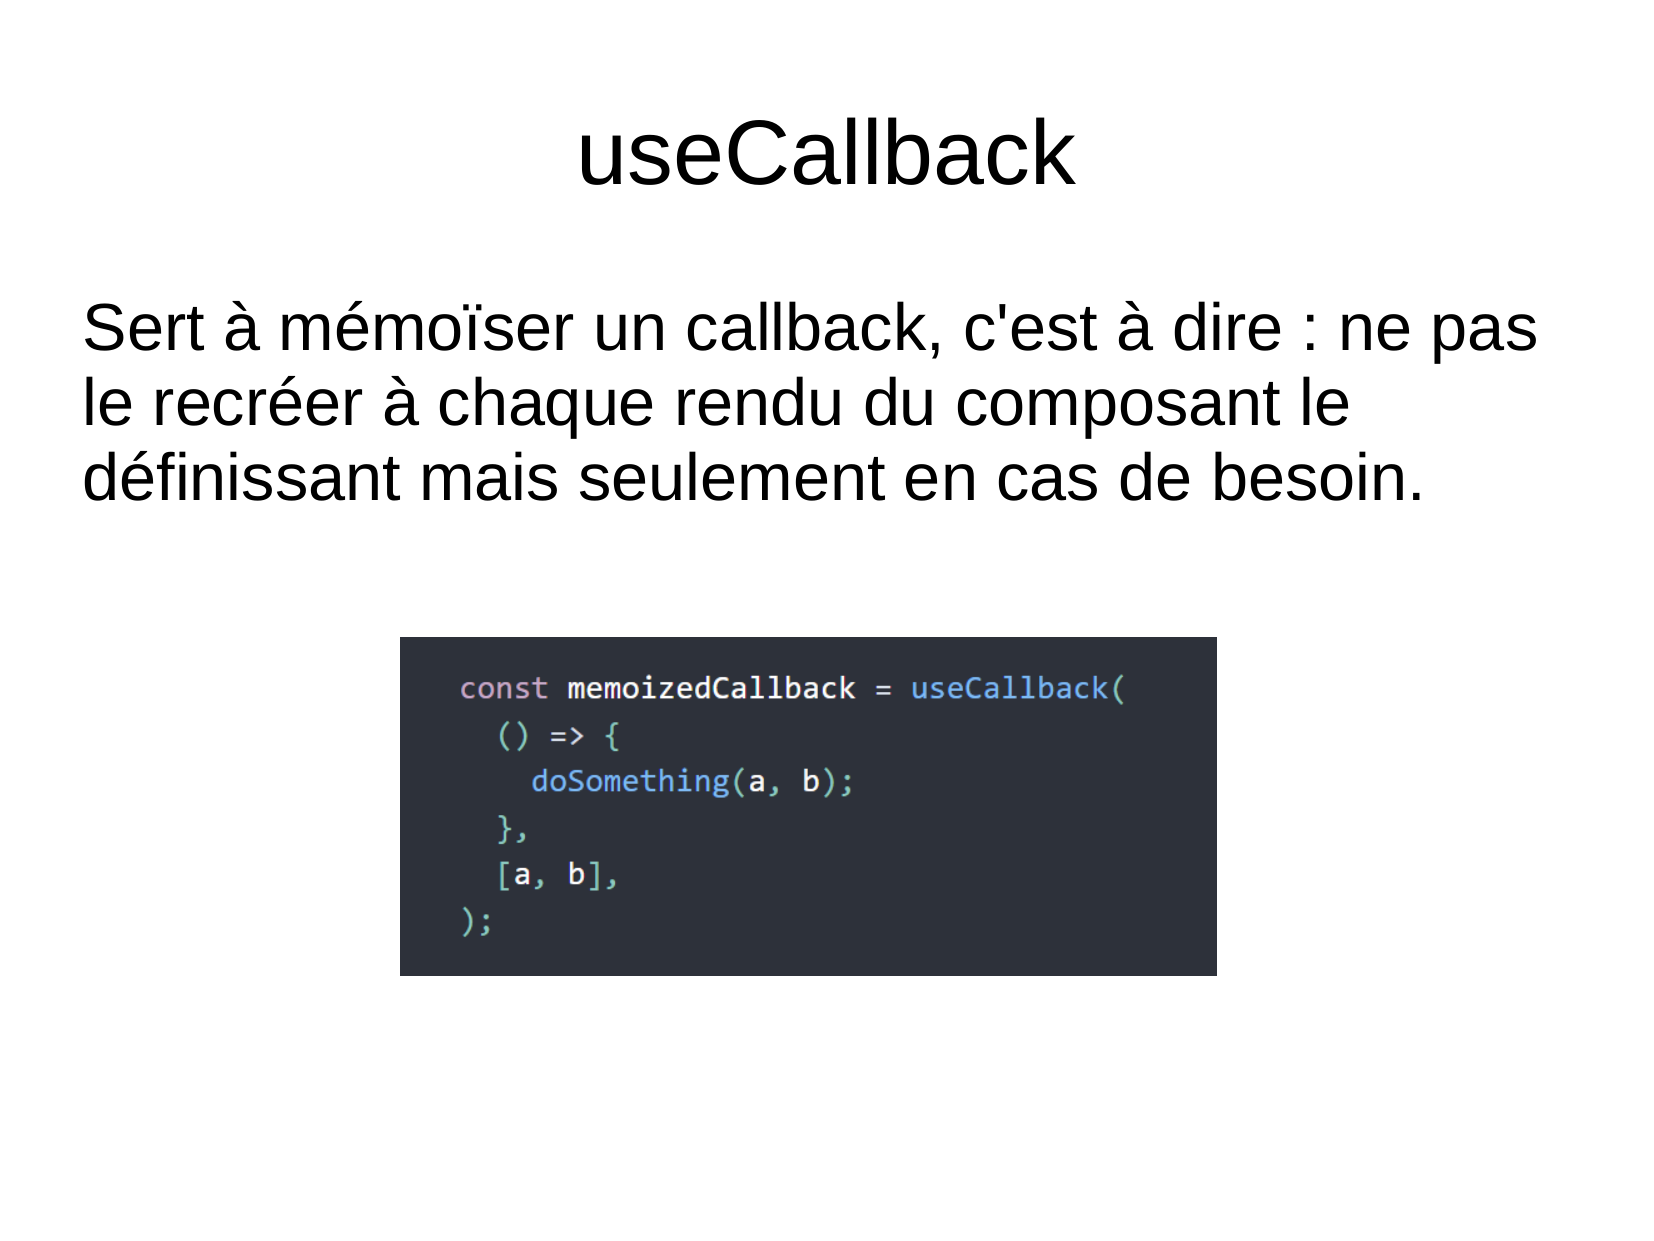

# useCallback
Sert à mémoïser un callback, c'est à dire : ne pas le recréer à chaque rendu du composant le définissant mais seulement en cas de besoin.